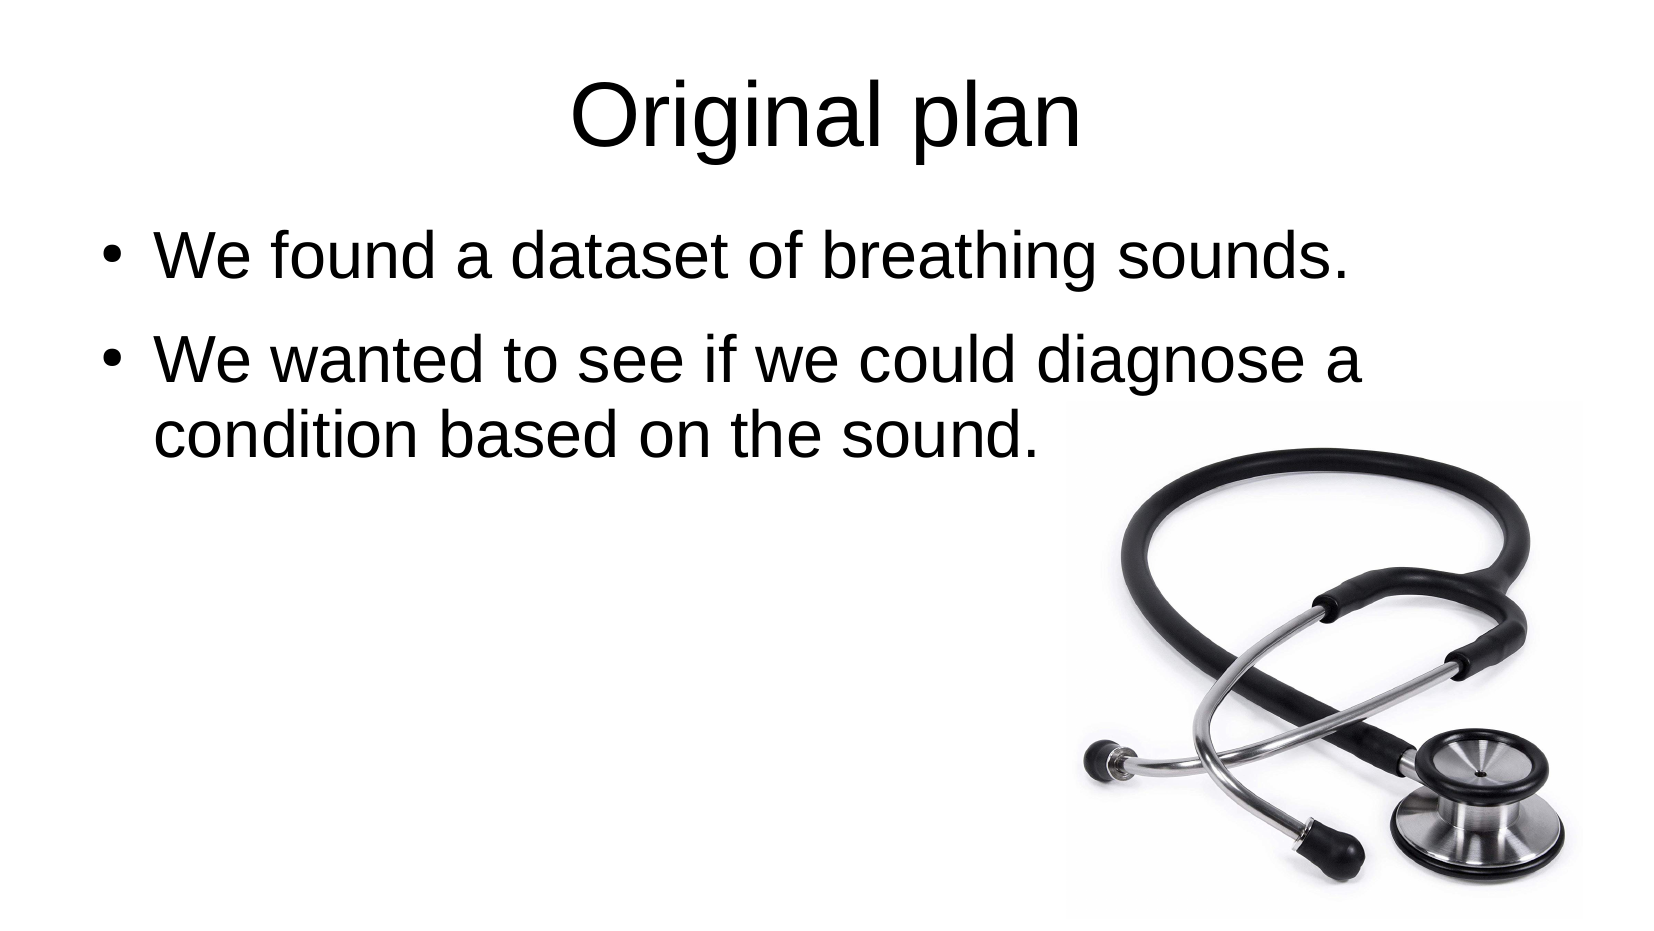

# Original plan
We found a dataset of breathing sounds.
We wanted to see if we could diagnose a condition based on the sound.